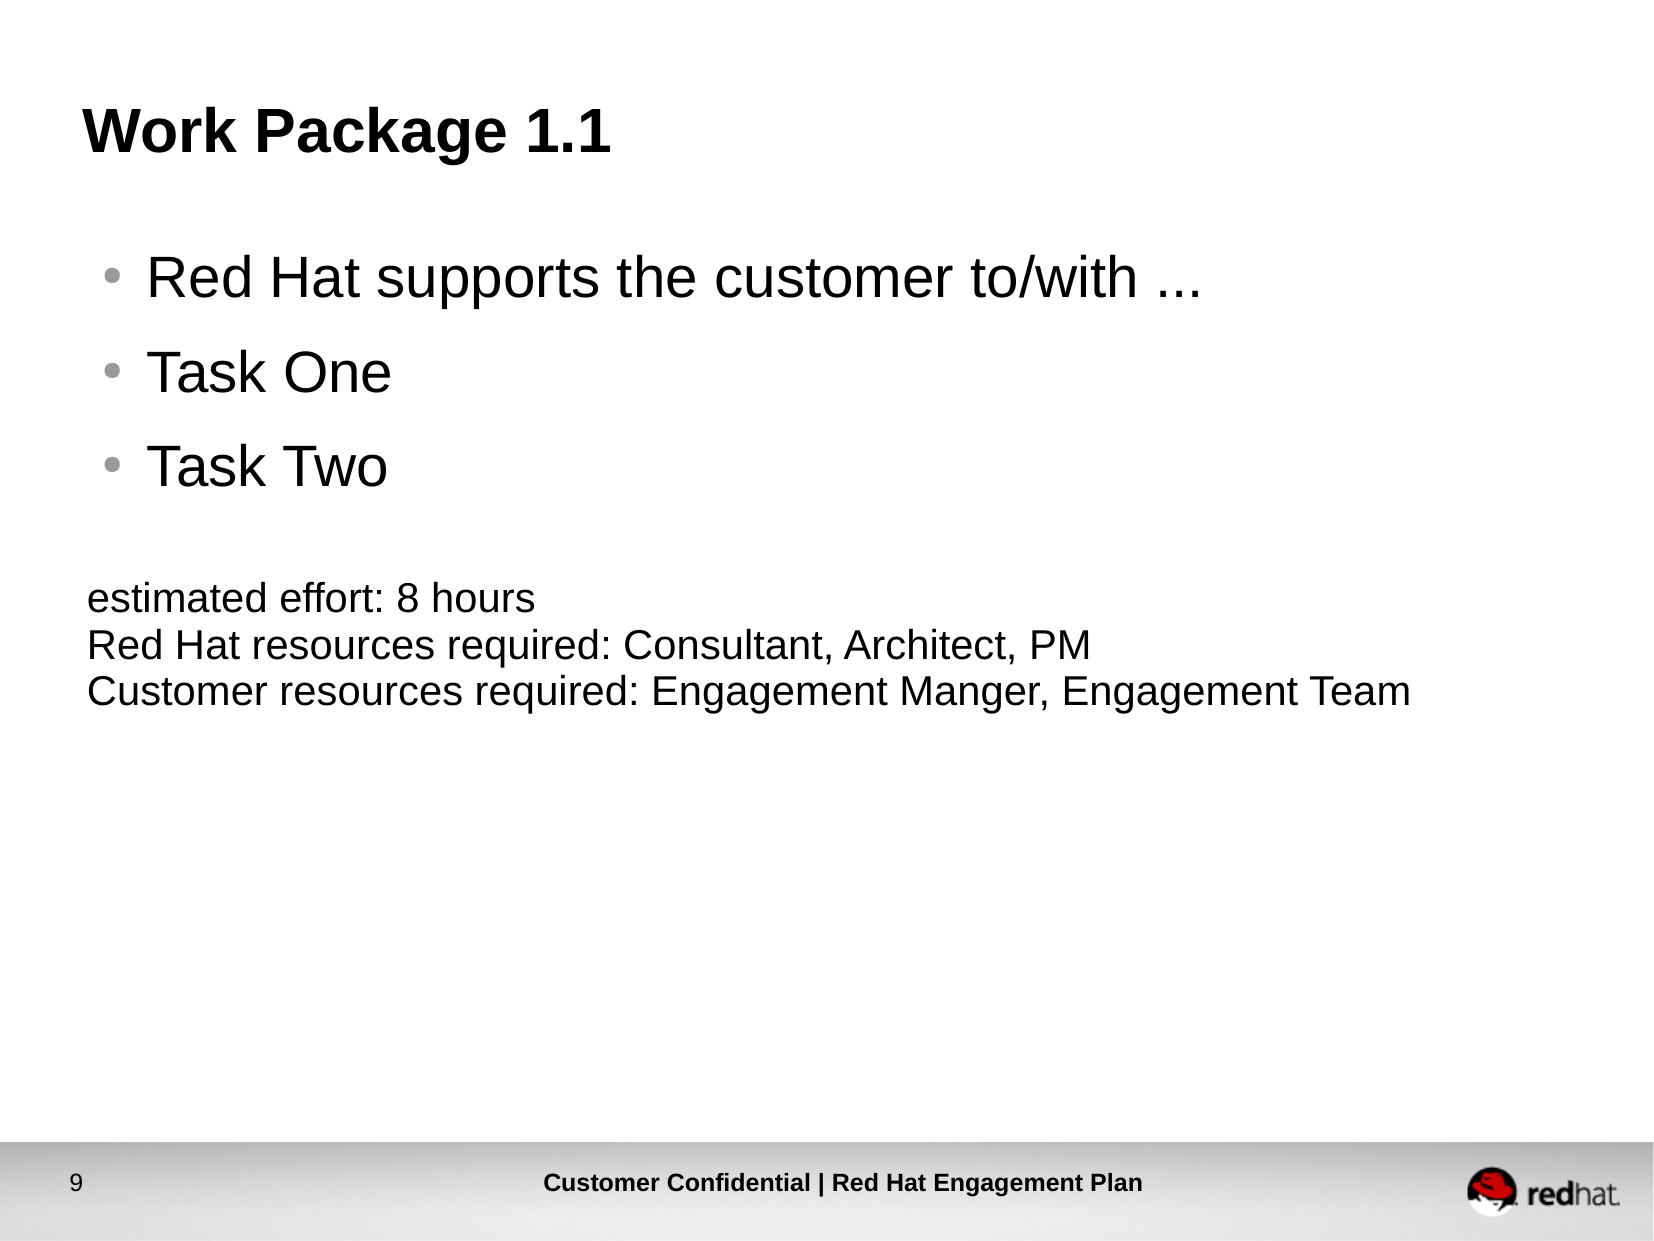

# Work Package 1.1
Red Hat supports the customer to/with ...
Task One
Task Two
estimated effort: 8 hours
Red Hat resources required: Consultant, Architect, PM
Customer resources required: Engagement Manger, Engagement Team